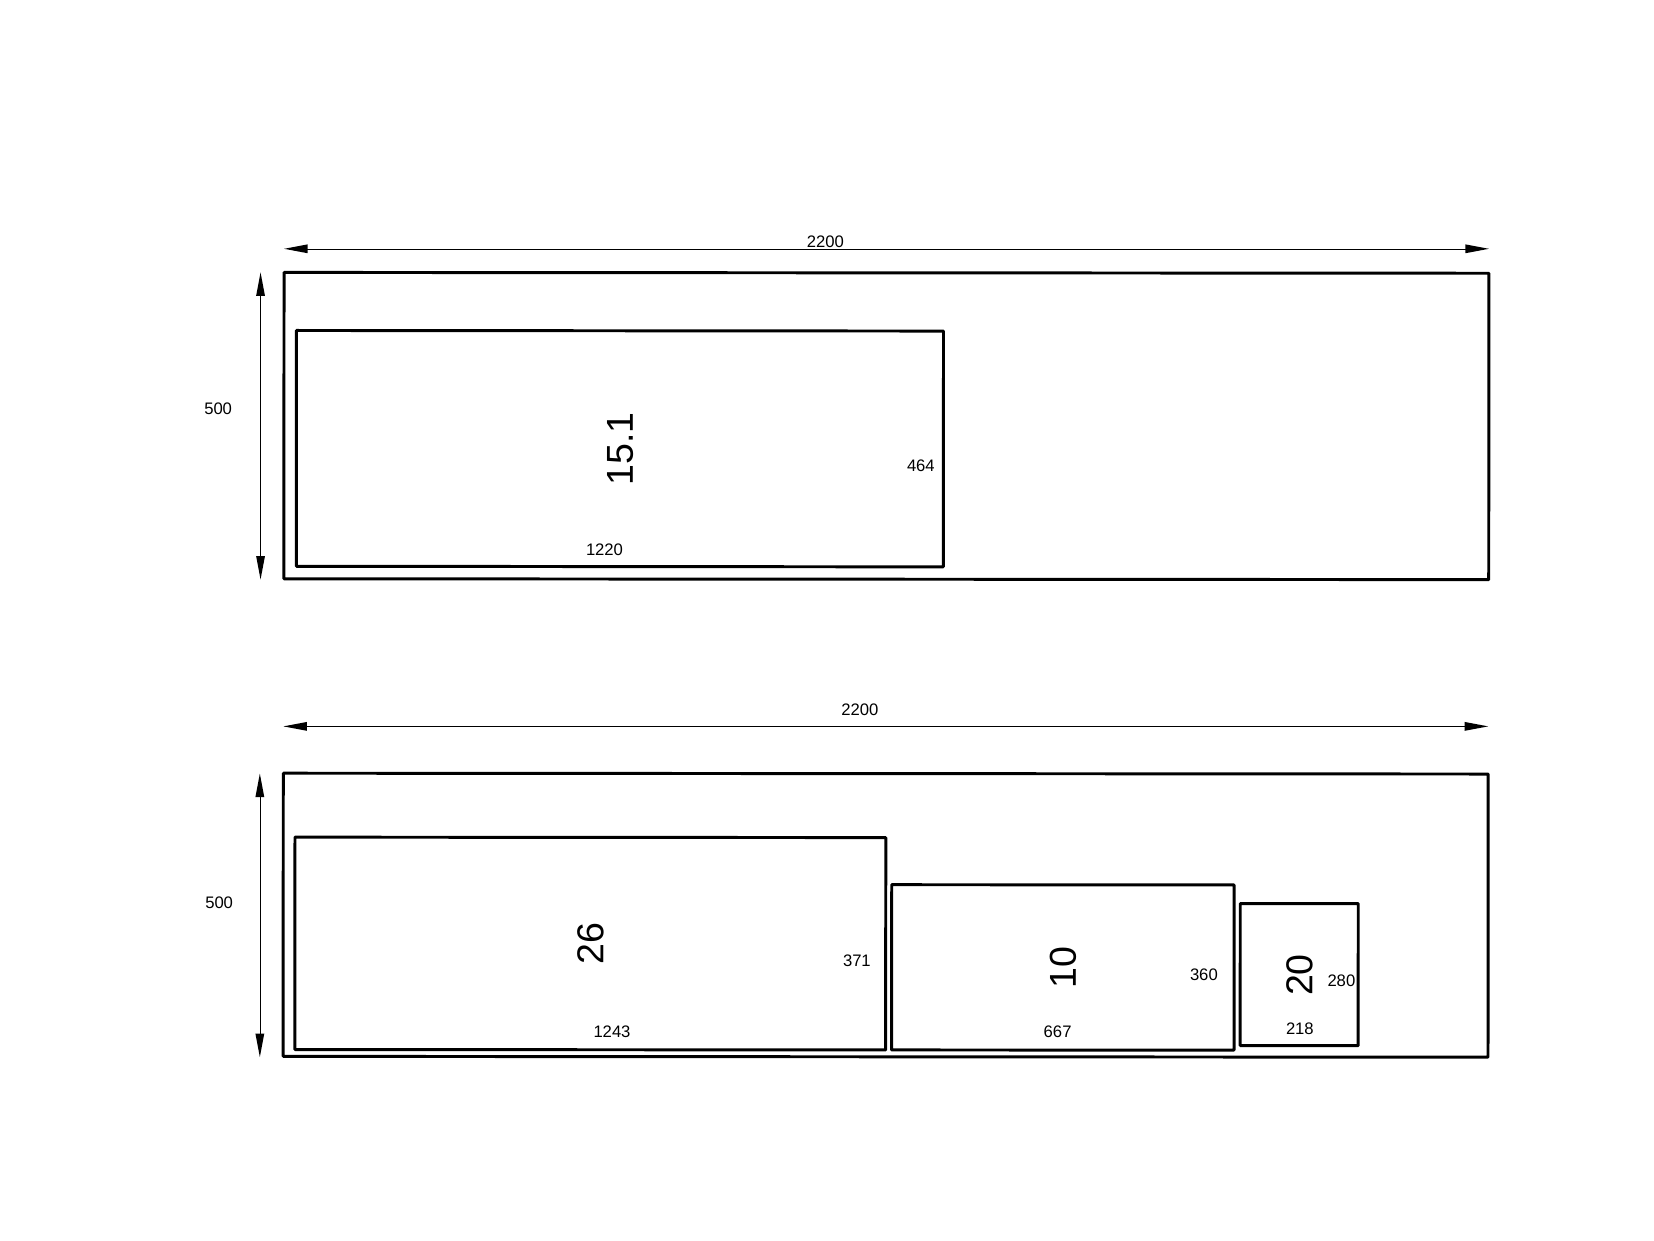

15.1
2200
500
464
1220
2200
26
371
1243
10
360
667
500
20
218
280